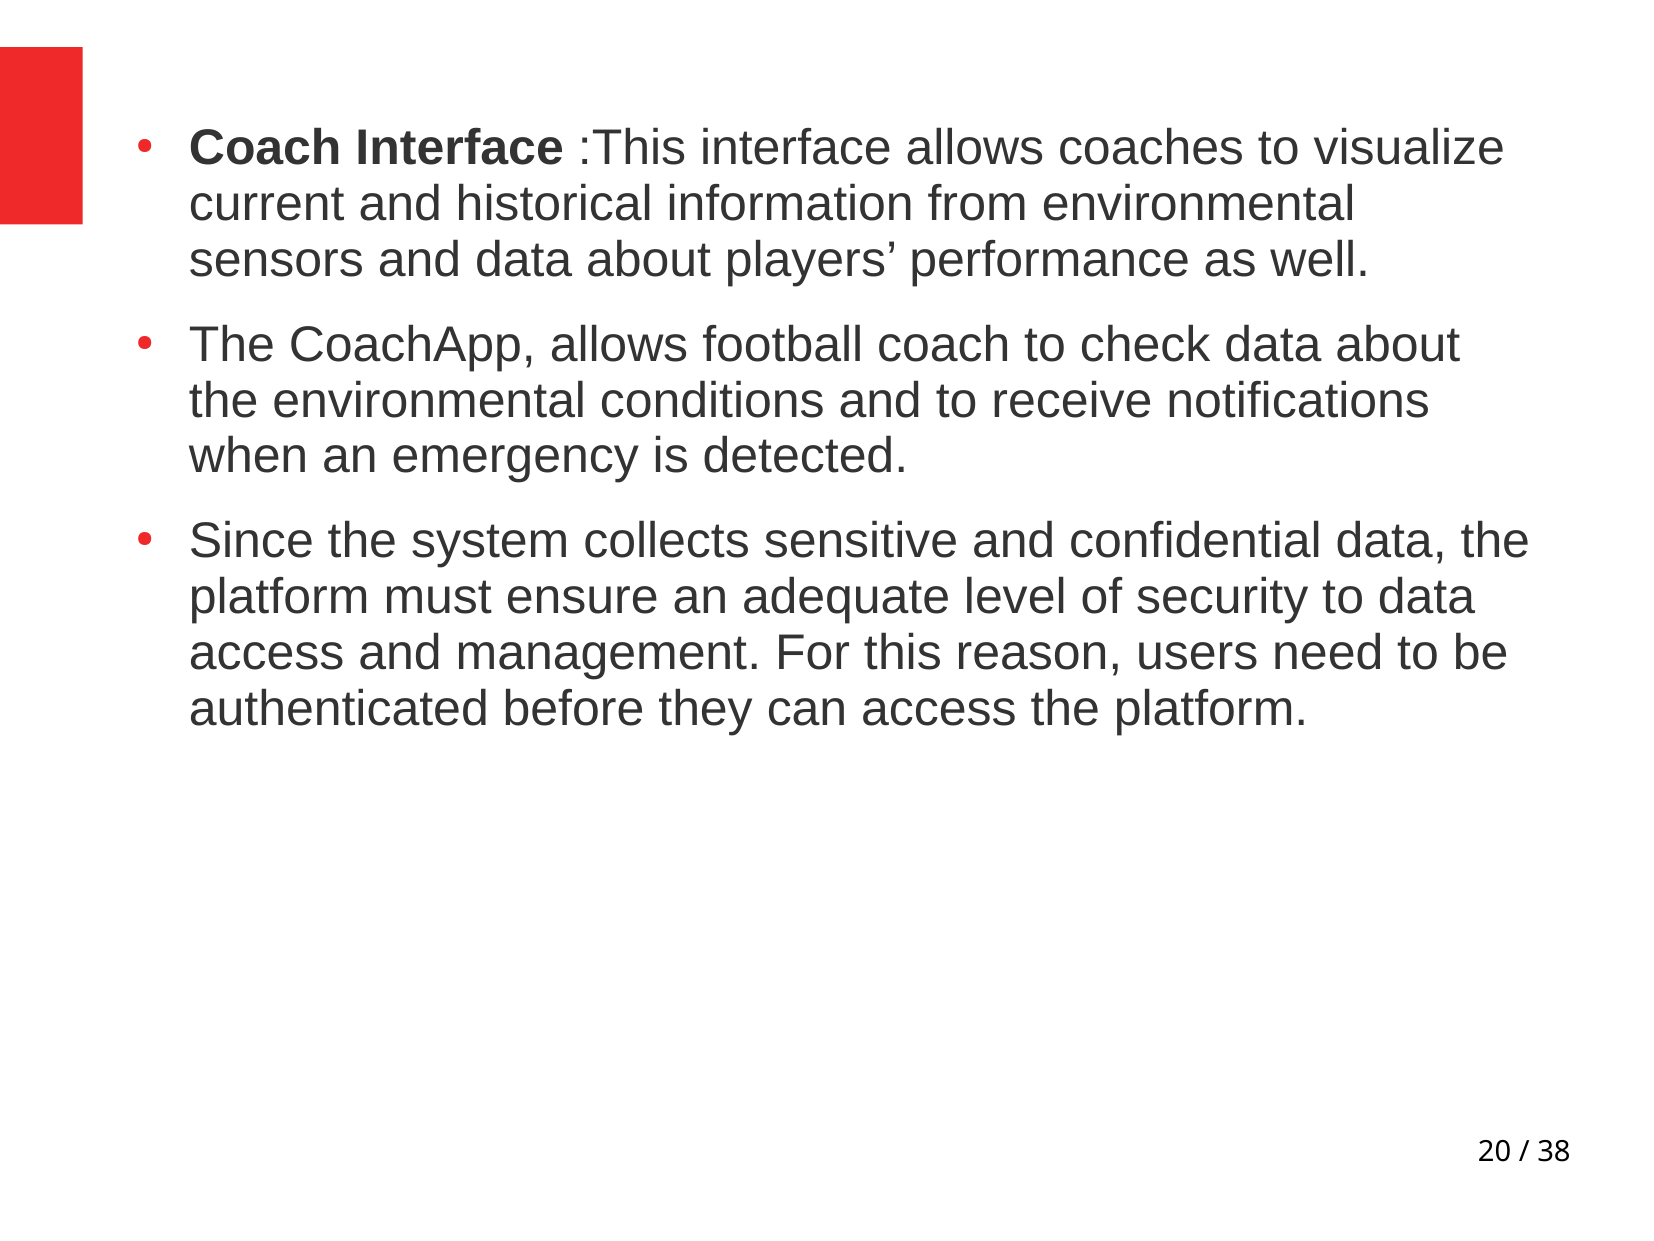

# Coach Interface :This interface allows coaches to visualize current and historical information from environmental sensors and data about players’ performance as well.
The CoachApp, allows football coach to check data about the environmental conditions and to receive notifications when an emergency is detected.
Since the system collects sensitive and confidential data, the platform must ensure an adequate level of security to data access and management. For this reason, users need to be authenticated before they can access the platform.
20